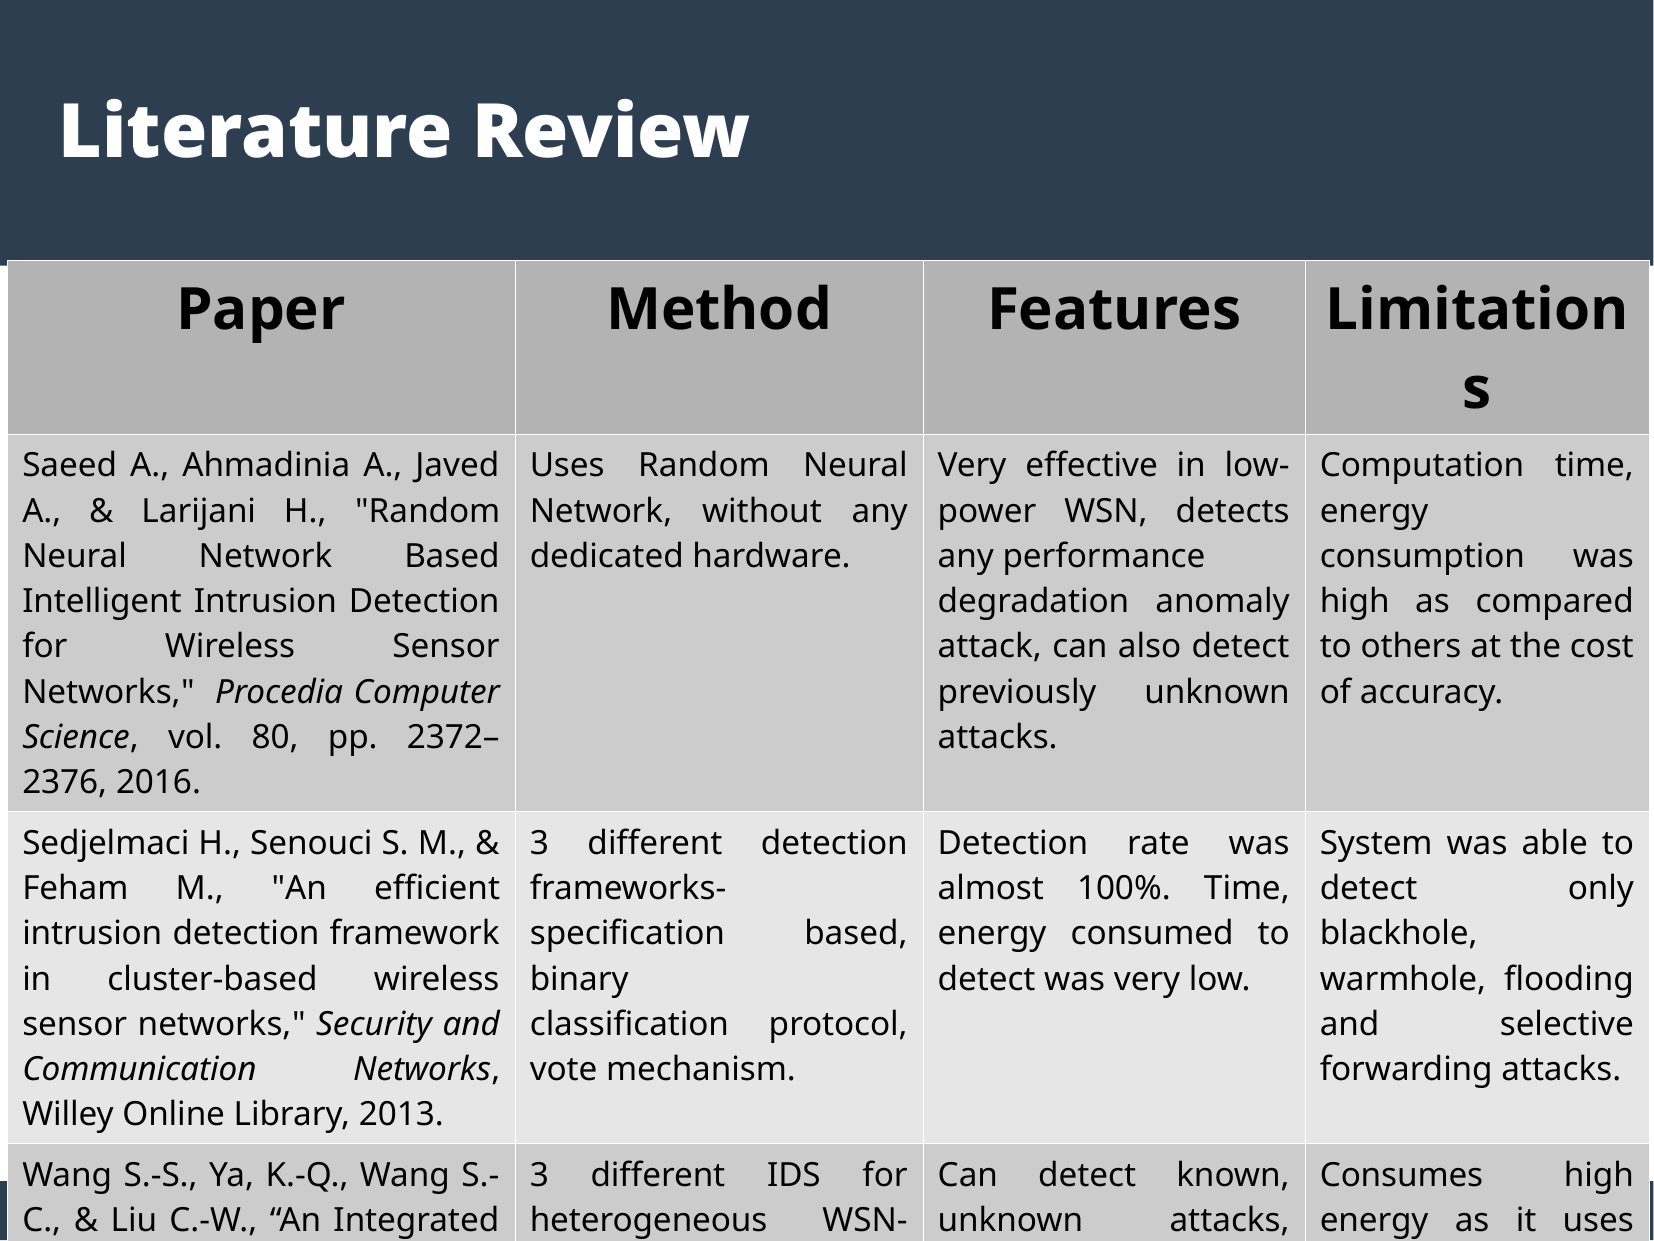

# Literature Review
| Paper | Method | Features | Limitations |
| --- | --- | --- | --- |
| Saeed A., Ahmadinia A., Javed A., & Larijani H., "Random Neural Network Based Intelligent Intrusion Detection for Wireless Sensor Networks," Procedia Computer Science, vol. 80, pp. 2372–2376, 2016. | Uses Random Neural Network, without any dedicated hardware. | Very effective in low-power WSN, detects any performance degradation anomaly attack, can also detect previously unknown attacks. | Computation time, energy consumption was high as compared to others at the cost of accuracy. |
| Sedjelmaci H., Senouci S. M., & Feham M., "An efficient intrusion detection framework in cluster-based wireless sensor networks," Security and Communication Networks, Willey Online Library, 2013. | 3 different detection frameworks- specification based, binary classification protocol, vote mechanism. | Detection rate was almost 100%. Time, energy consumed to detect was very low. | System was able to detect only blackhole, warmhole, flooding and selective forwarding attacks. |
| Wang S.-S., Ya, K.-Q., Wang S.-C., & Liu C.-W., “An Integrated Intrusion Detection System for Cluster-based Wireless Sensor Networks”, Expert Systems with Applications, vol. 38, issue 12, pp. 15234–15243, 2011. | 3 different IDS for heterogeneous WSN- For sink node, IDS has the learning capabilities, For Cluster head node, a Host based IDS, A simple and fast misuse IDS was proposed for SNs. | Can detect known, unknown attacks, avoids resource wasting, uses feedback mechanism. | Consumes high energy as it uses learning and feedback mechanism. |
11